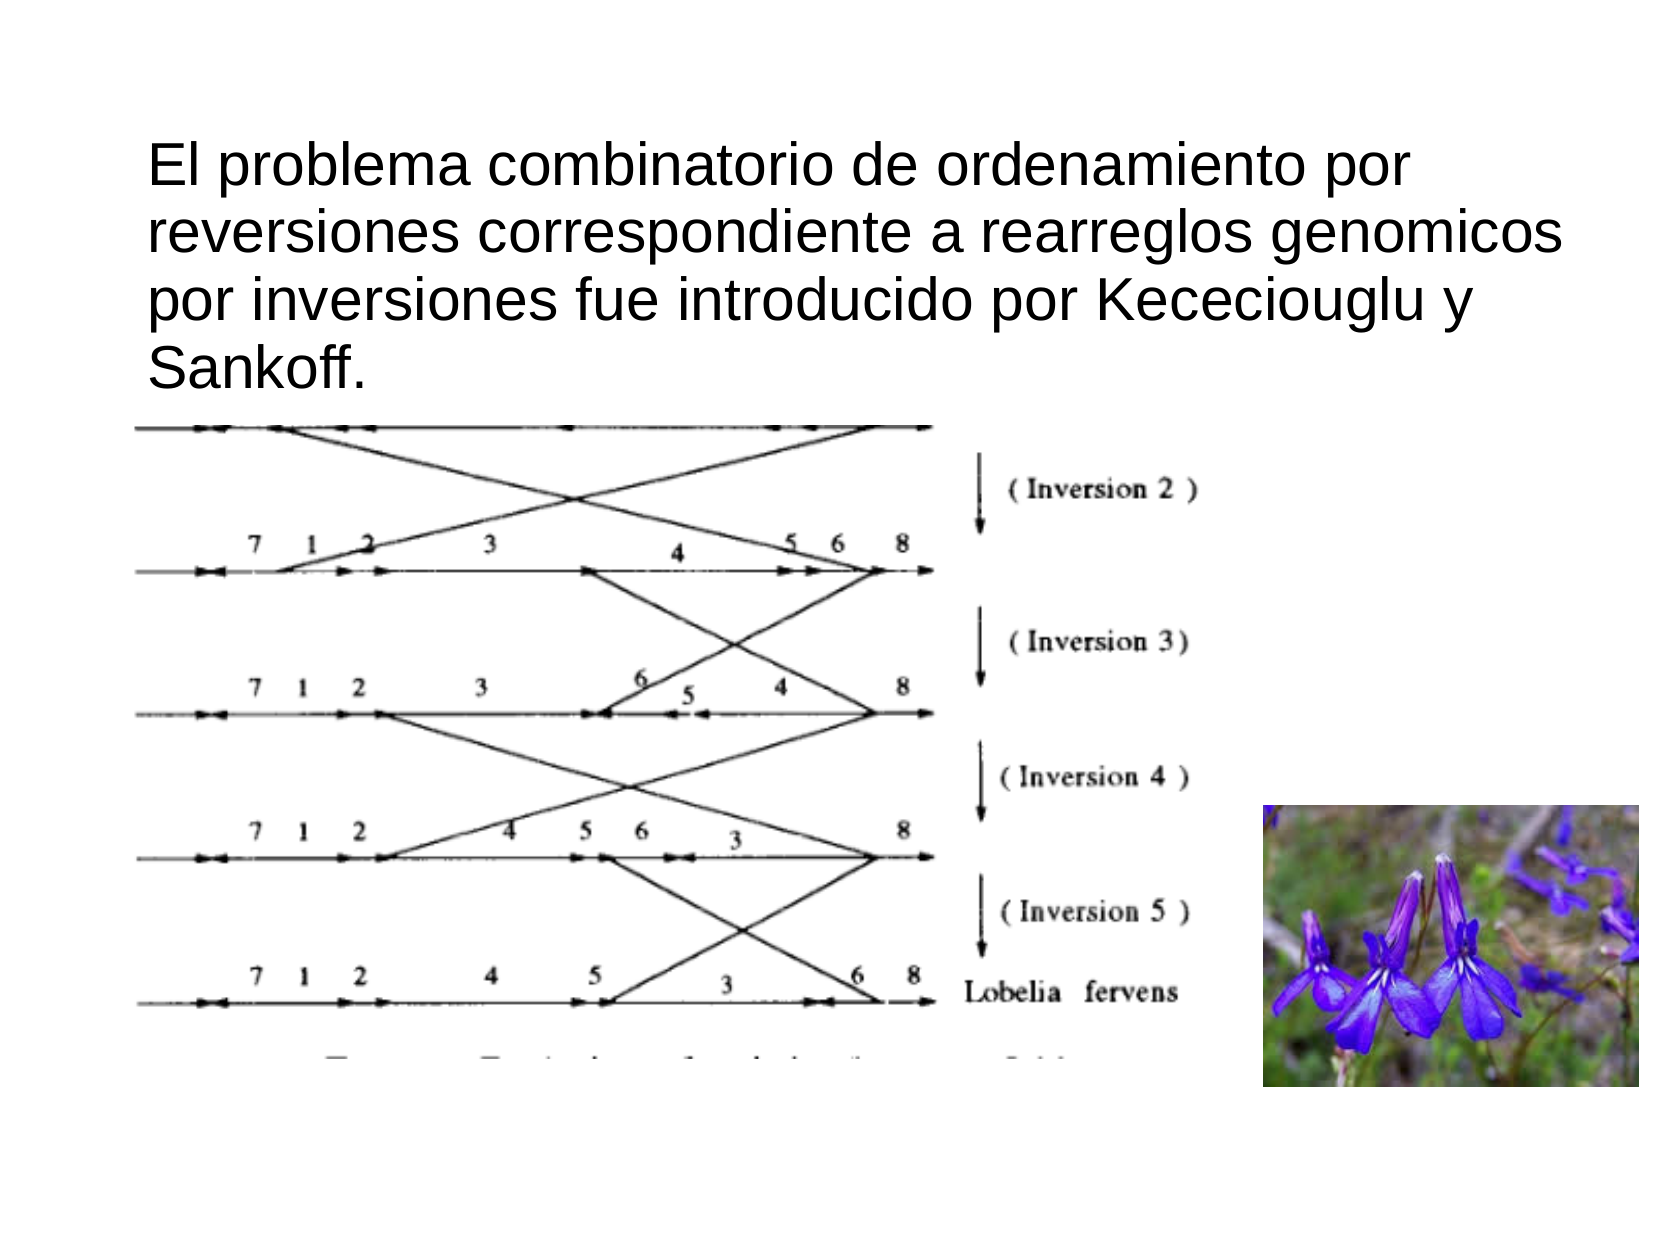

# El problema combinatorio de ordenamiento por reversiones correspondiente a rearreglos genomicos por inversiones fue introducido por Kececiouglu y Sankoff.